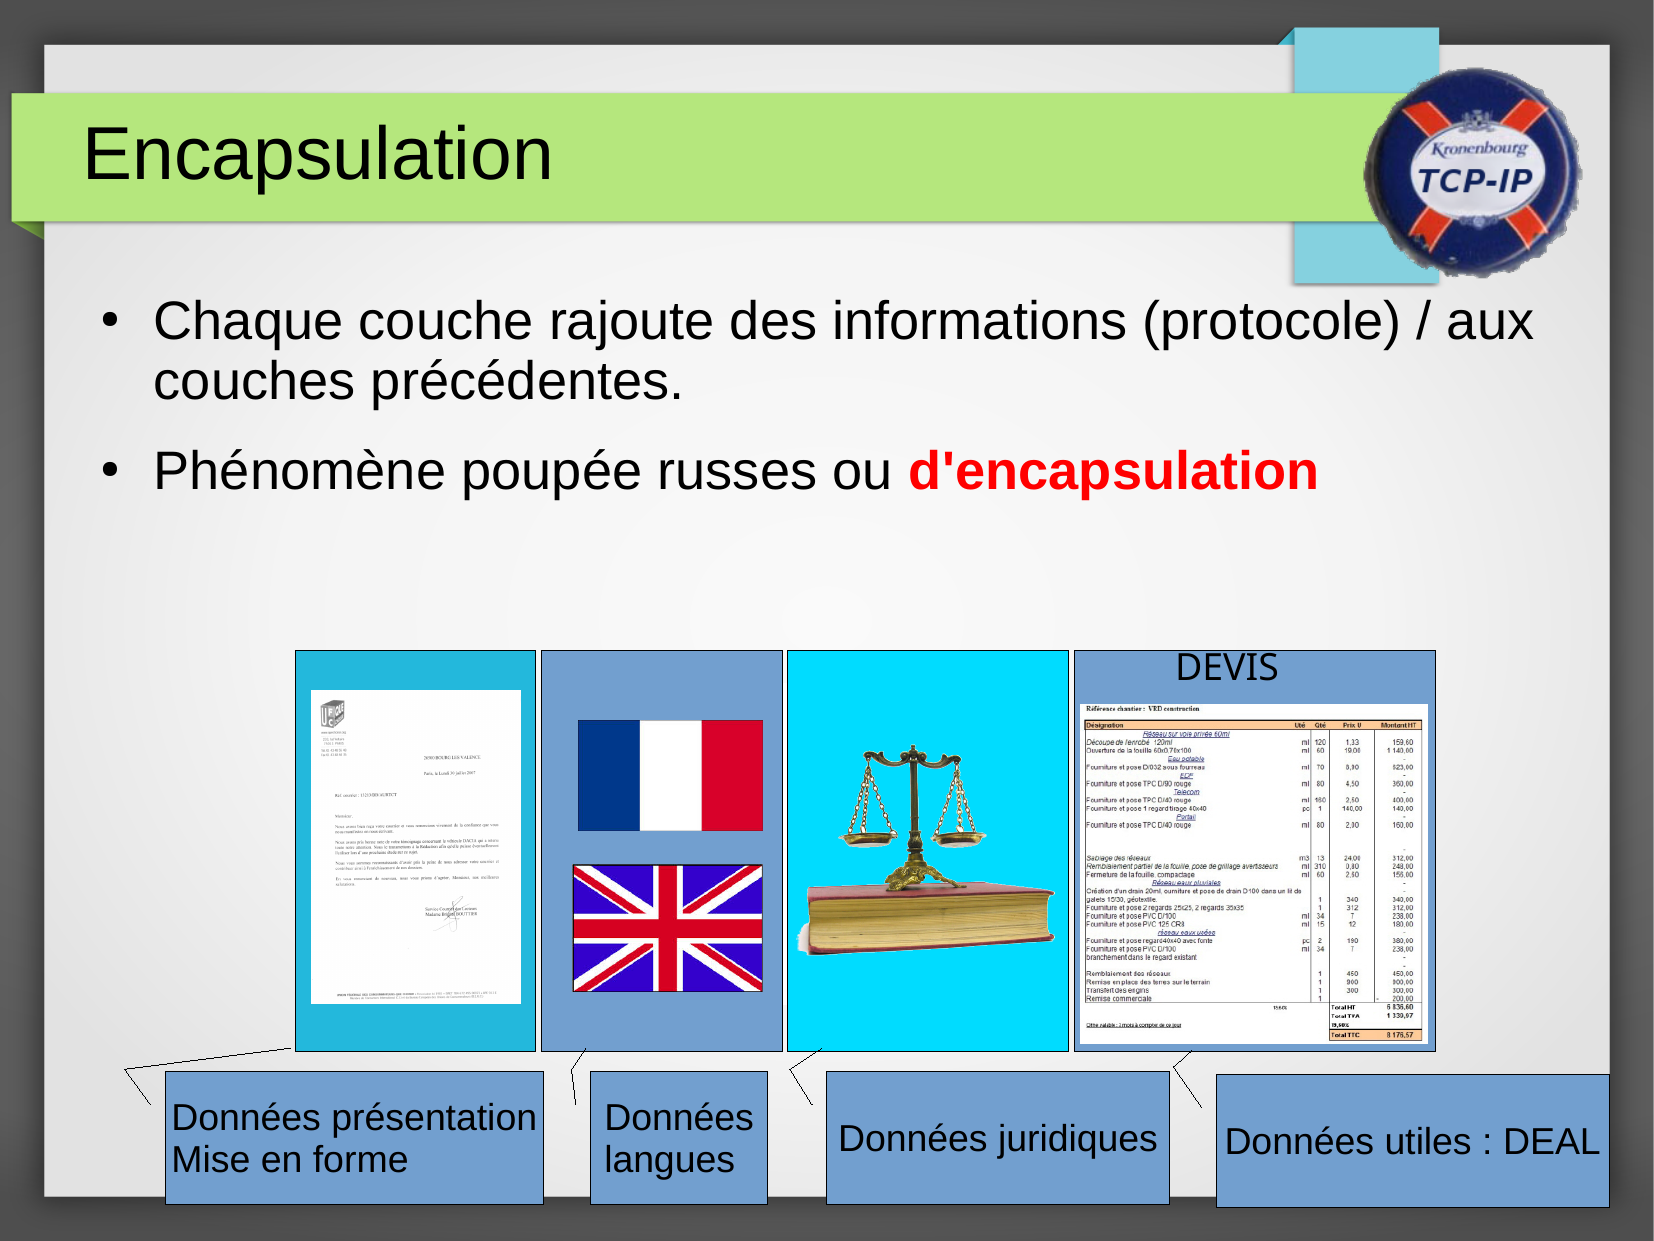

# Encapsulation
Chaque couche rajoute des informations (protocole) / aux couches précédentes.
Phénomène poupée russes ou d'encapsulation
DEVIS
Données juridiques
Données
langues
Données présentation
Mise en forme
Données utiles : DEAL